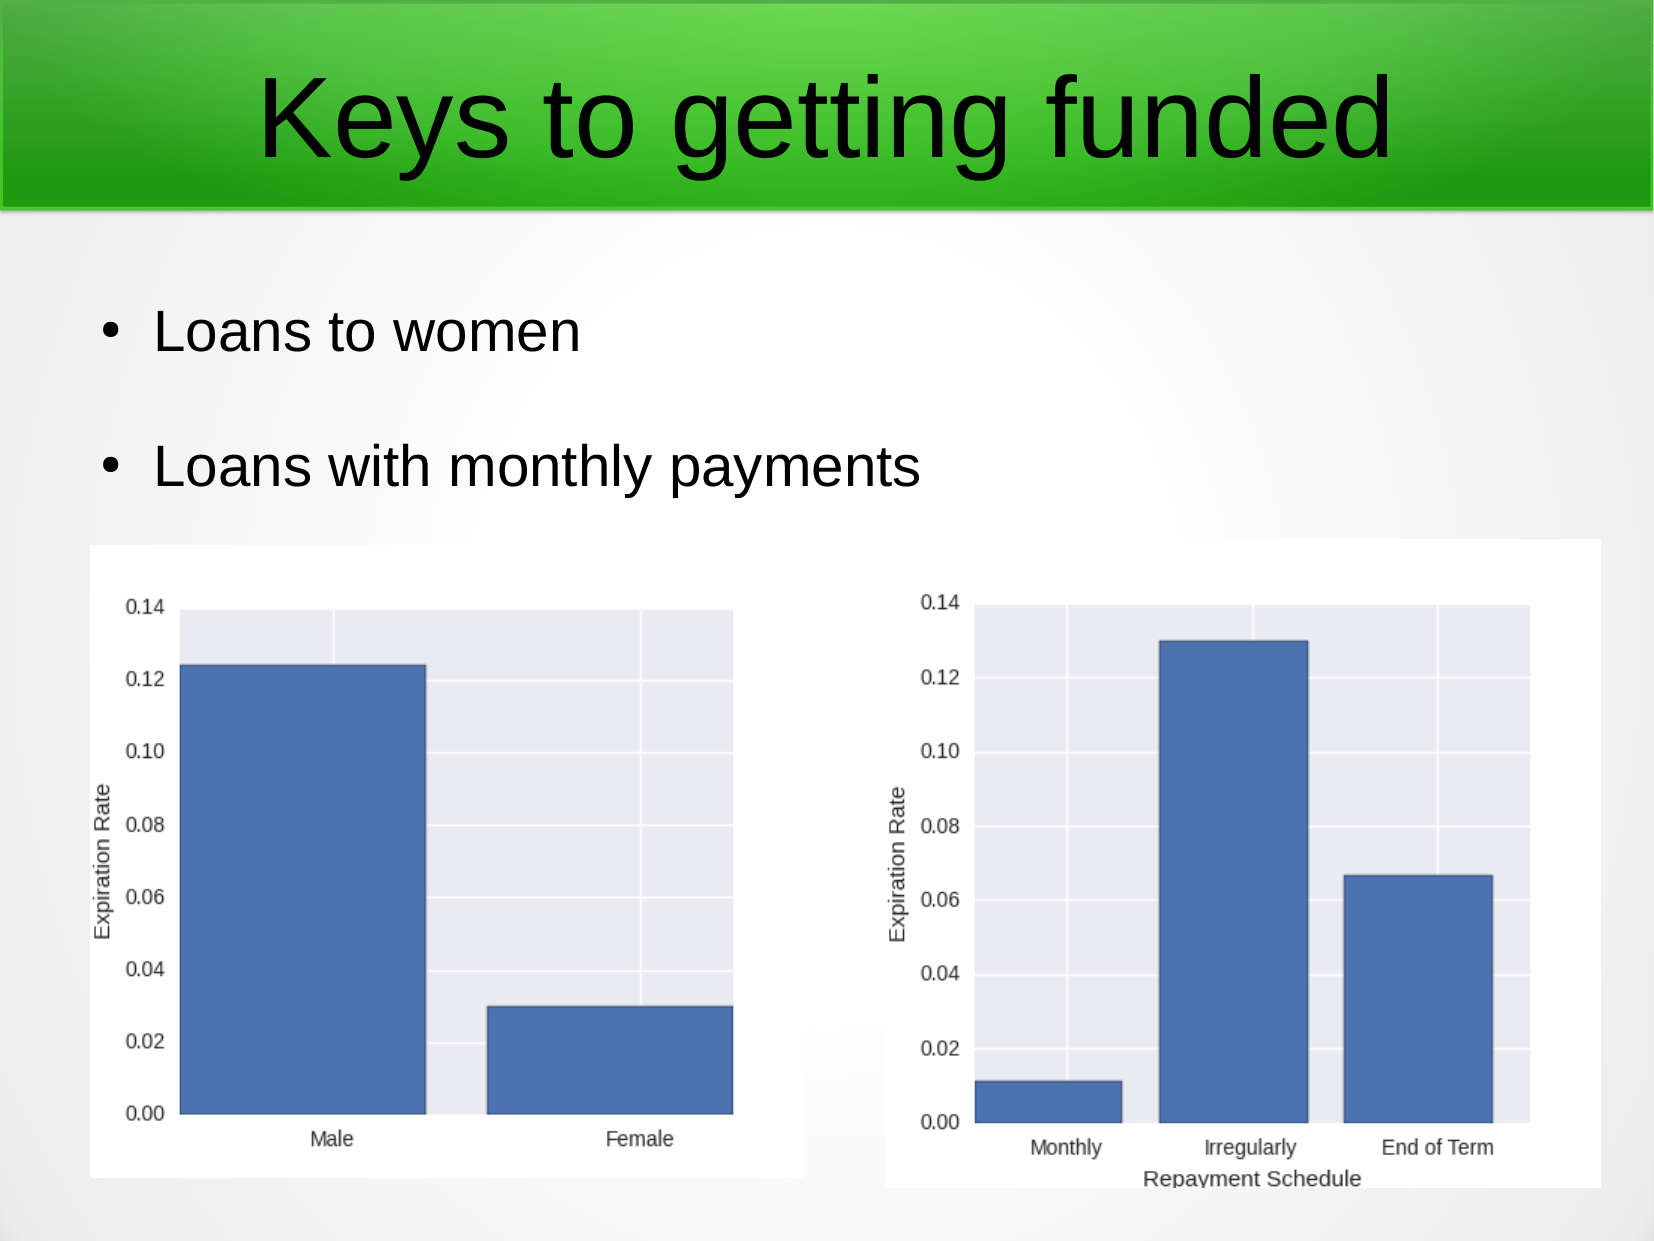

# Keys to getting funded
Loans to women
Loans with monthly payments